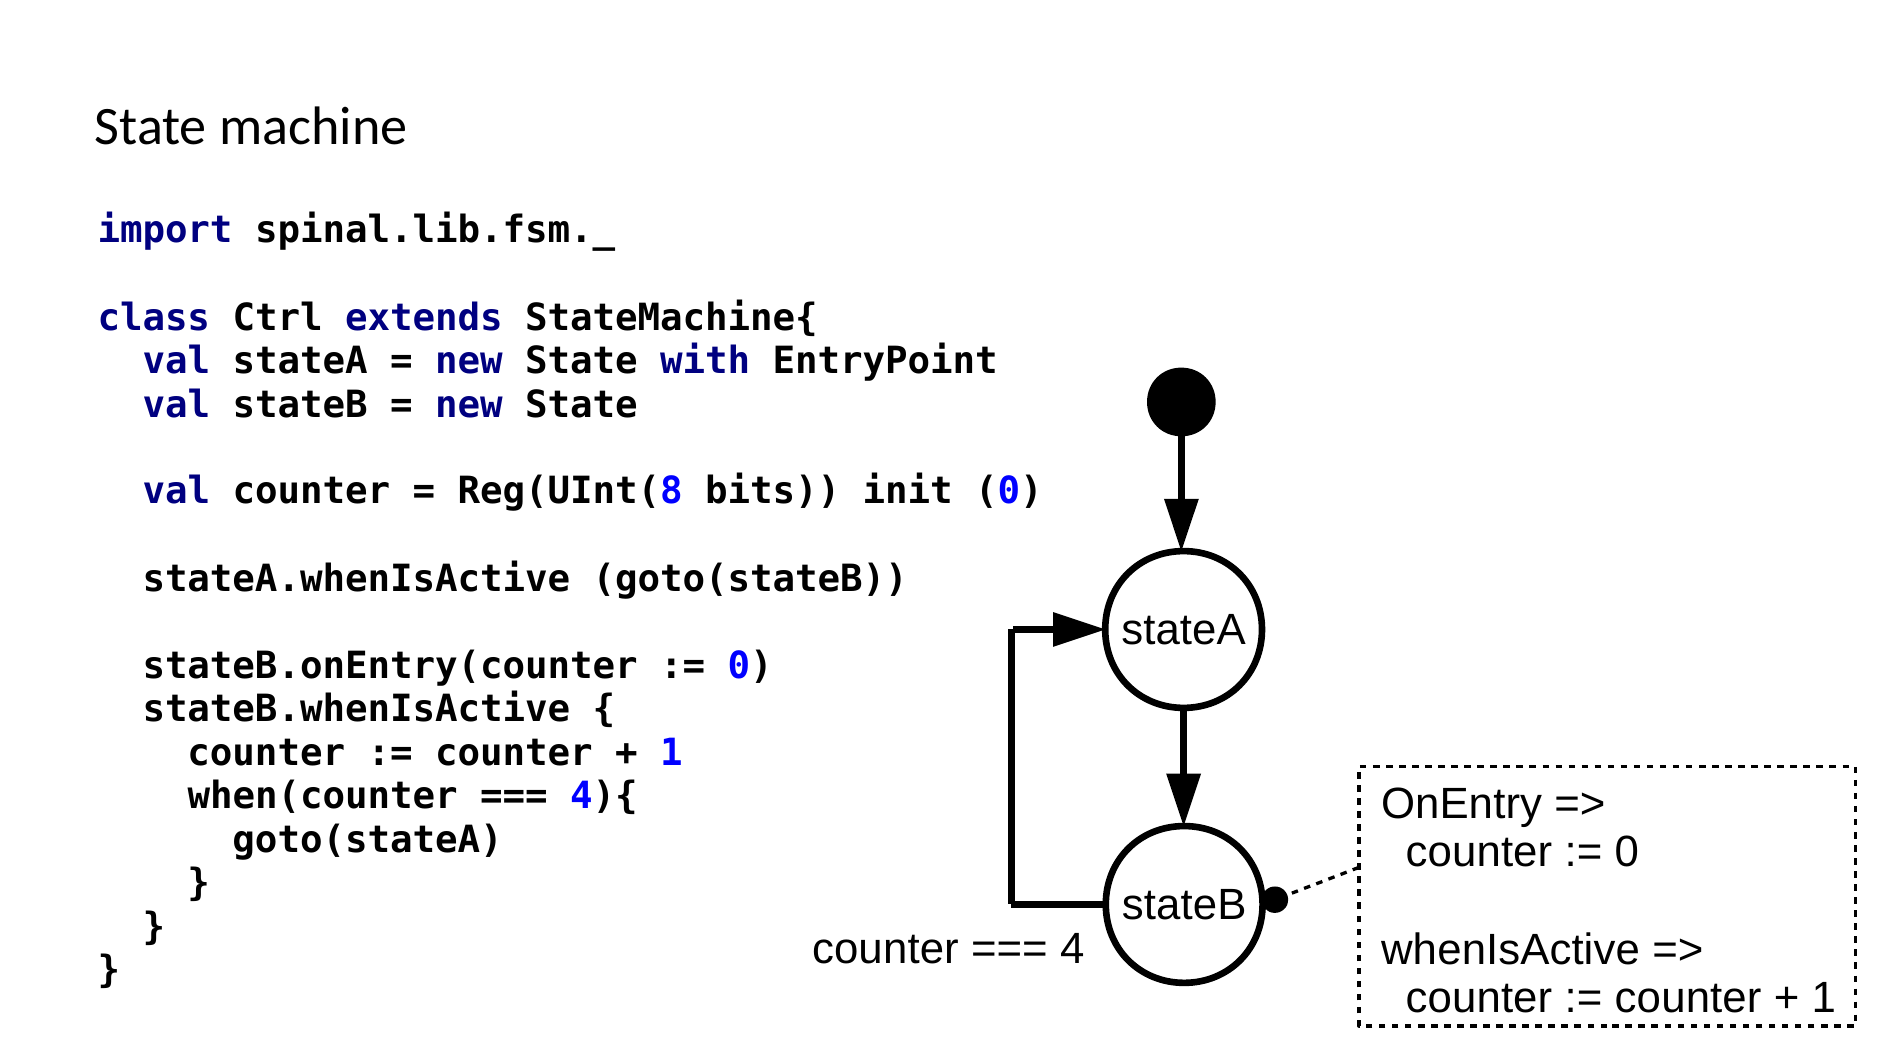

# State machine
import spinal.lib.fsm._
class Ctrl extends StateMachine{
 val stateA = new State with EntryPoint
 val stateB = new State
 val counter = Reg(UInt(8 bits)) init (0)
 stateA.whenIsActive (goto(stateB))
 stateB.onEntry(counter := 0)
 stateB.whenIsActive {
 counter := counter + 1
 when(counter === 4){
 goto(stateA)
 }
 }
}